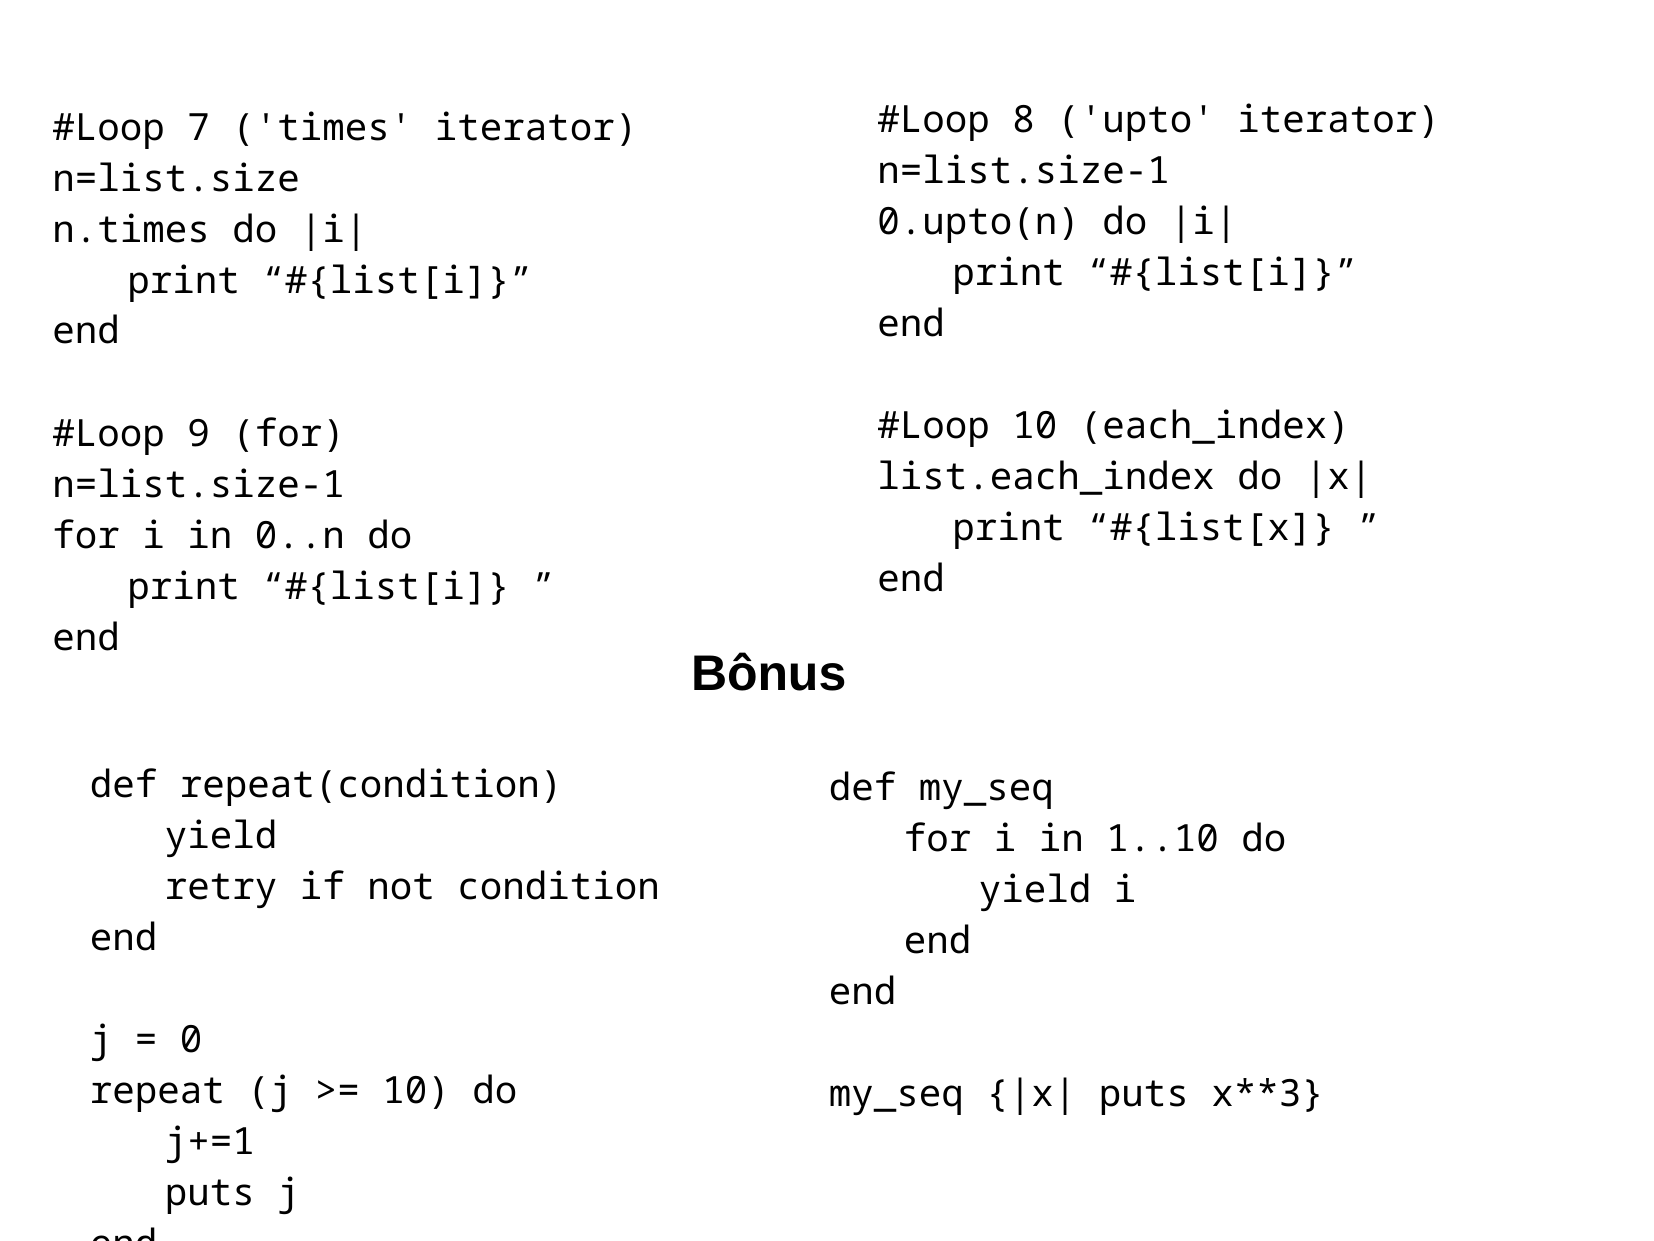

#Loop 8 ('upto' iterator)
n=list.size-1
0.upto(n) do |i|
	print “#{list[i]}”
end
#Loop 10 (each_index)
list.each_index do |x|
	print “#{list[x]} ”
end
#Loop 7 ('times' iterator)
n=list.size
n.times do |i|
	print “#{list[i]}”
end
#Loop 9 (for)
n=list.size-1
for i in 0..n do
	print “#{list[i]} ”
end
Bônus
def repeat(condition)
	yield
	retry if not condition
end
j = 0
repeat (j >= 10) do
	j+=1
	puts j
end
def my_seq
	for i in 1..10 do
		yield i
	end
end
my_seq {|x| puts x**3}